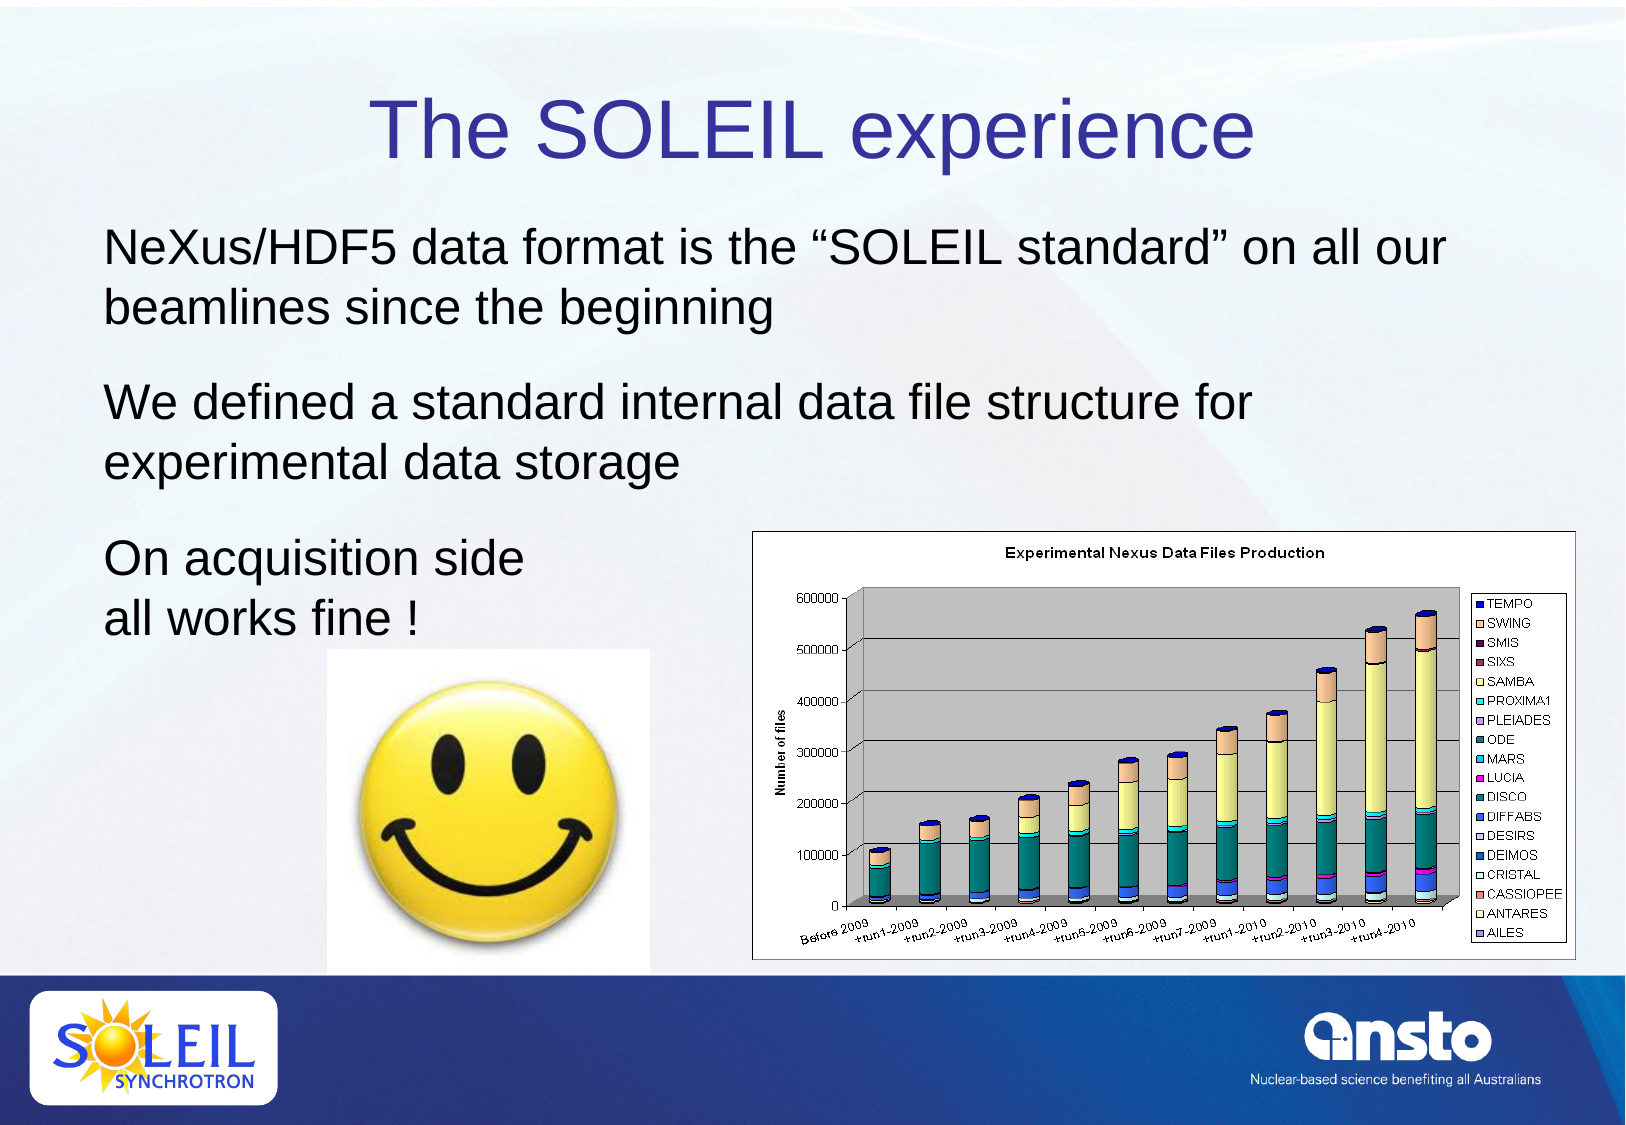

The SOLEIL experience
NeXus/HDF5 data format is the “SOLEIL standard” on all our beamlines since the beginning
We defined a standard internal data file structure for experimental data storage
On acquisition side
all works fine !